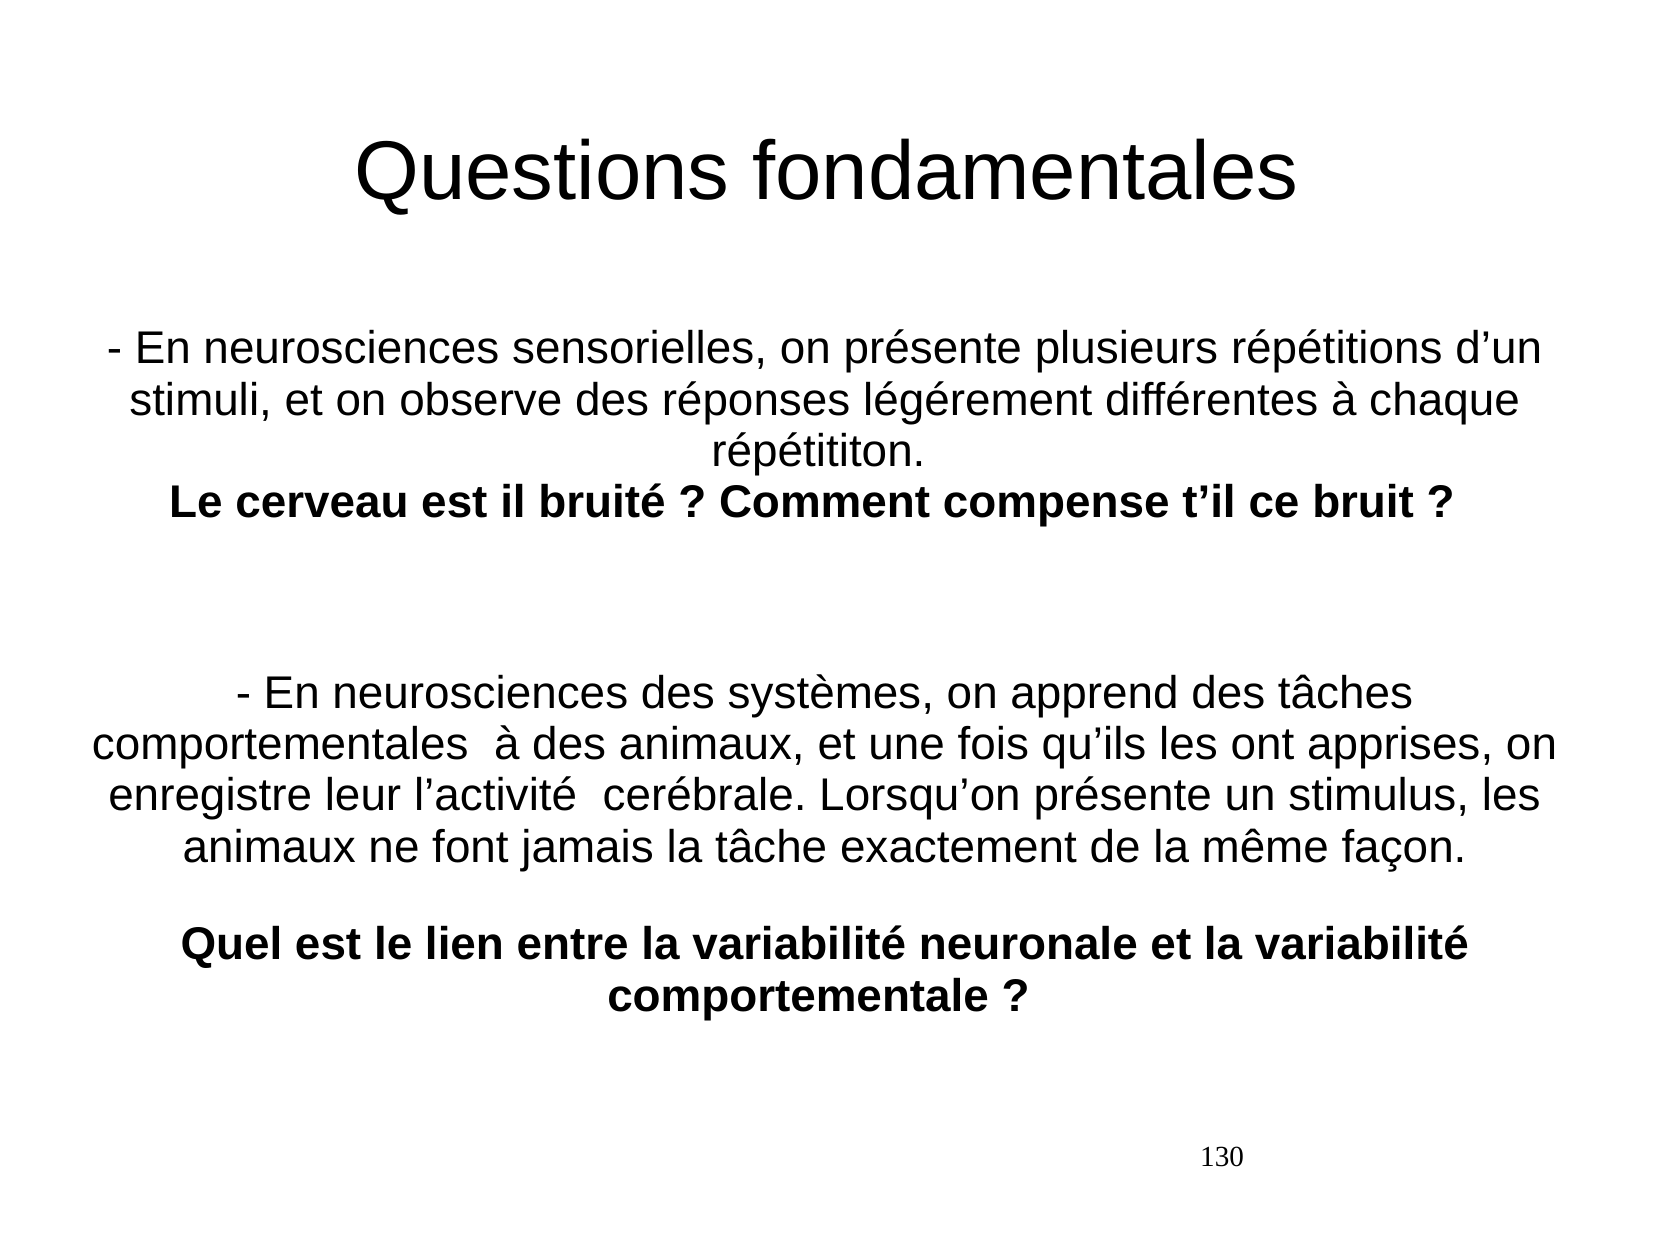

# Questions fondamentales
- En neurosciences sensorielles, on présente plusieurs répétitions d’un stimuli, et on observe des réponses légérement différentes à chaque répétititon.
Le cerveau est il bruité ? Comment compense t’il ce bruit ?
- En neurosciences des systèmes, on apprend des tâches comportementales à des animaux, et une fois qu’ils les ont apprises, on enregistre leur l’activité cerébrale. Lorsqu’on présente un stimulus, les animaux ne font jamais la tâche exactement de la même façon.
Quel est le lien entre la variabilité neuronale et la variabilité comportementale ?
130